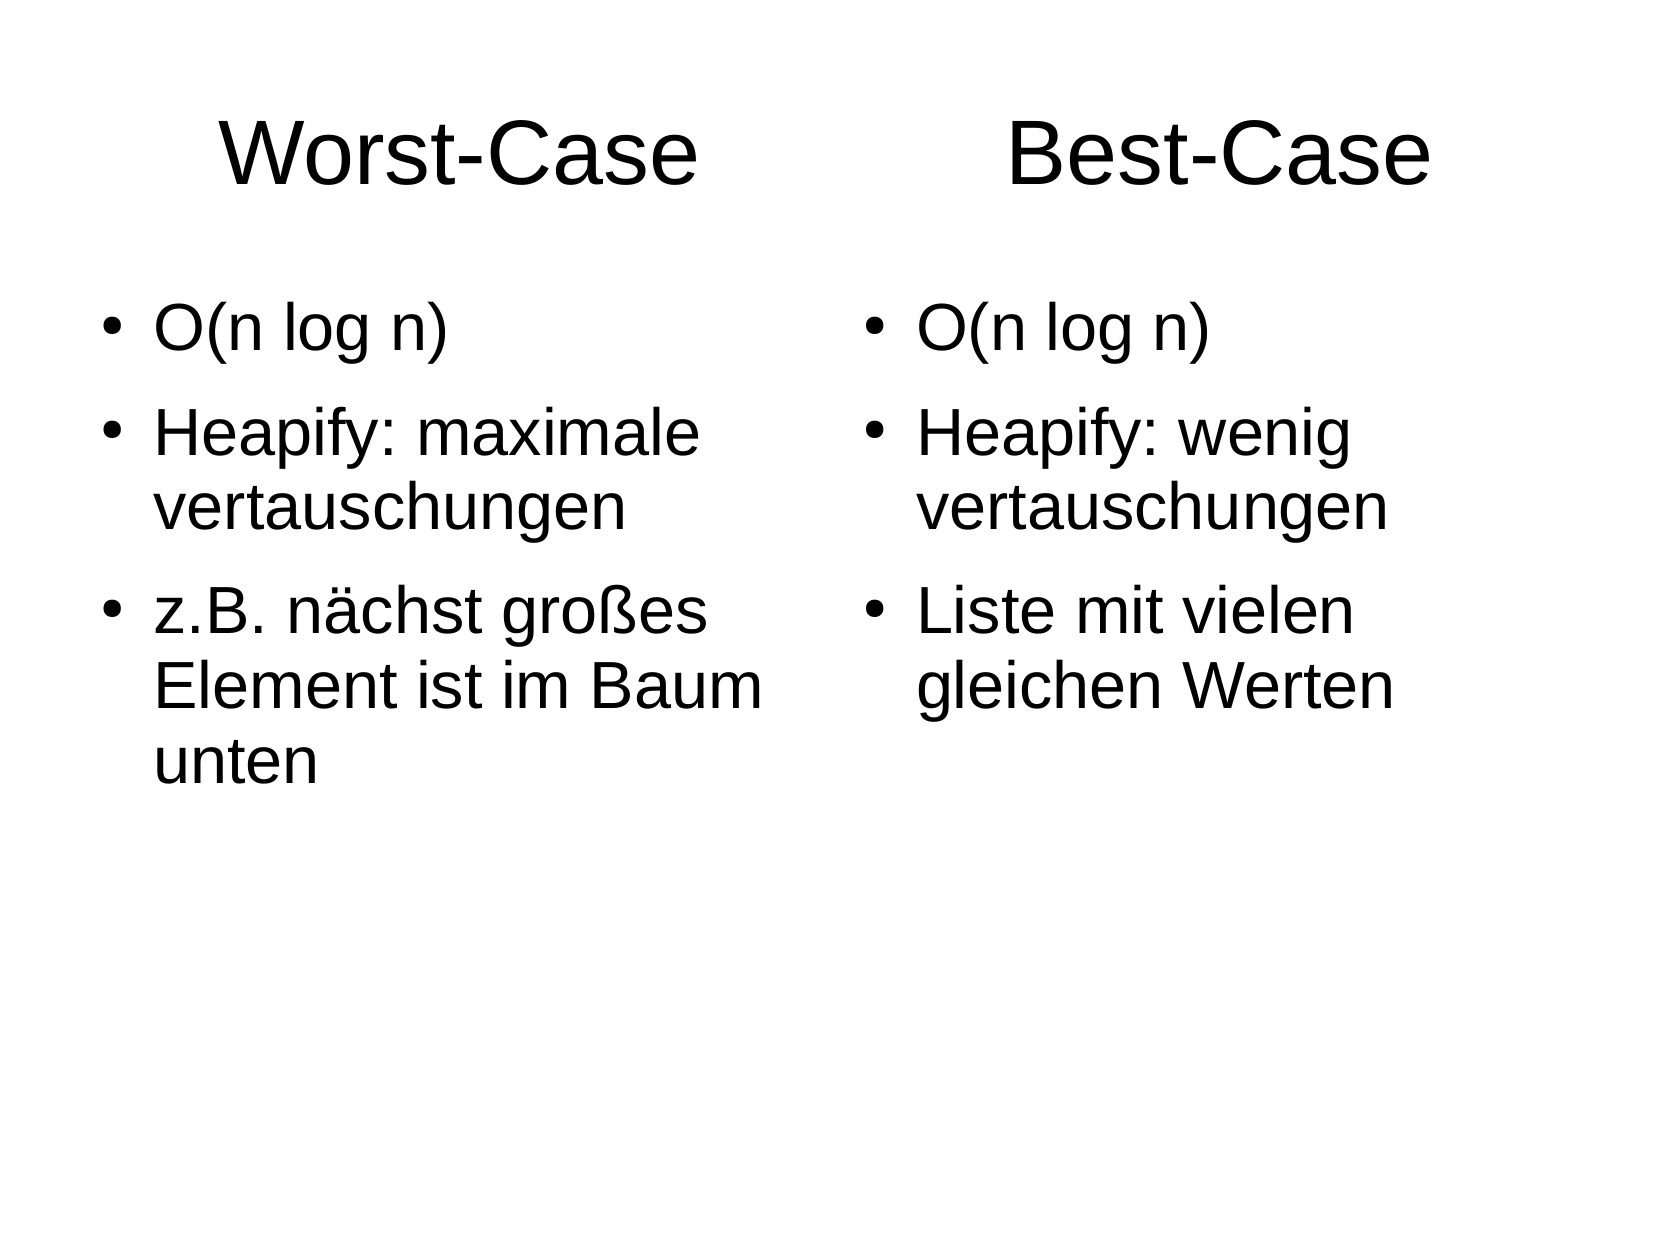

# Worst-Case Best-Case
O(n log n)
Heapify: maximale vertauschungen
z.B. nächst großes Element ist im Baum unten
O(n log n)
Heapify: wenig vertauschungen
Liste mit vielen gleichen Werten